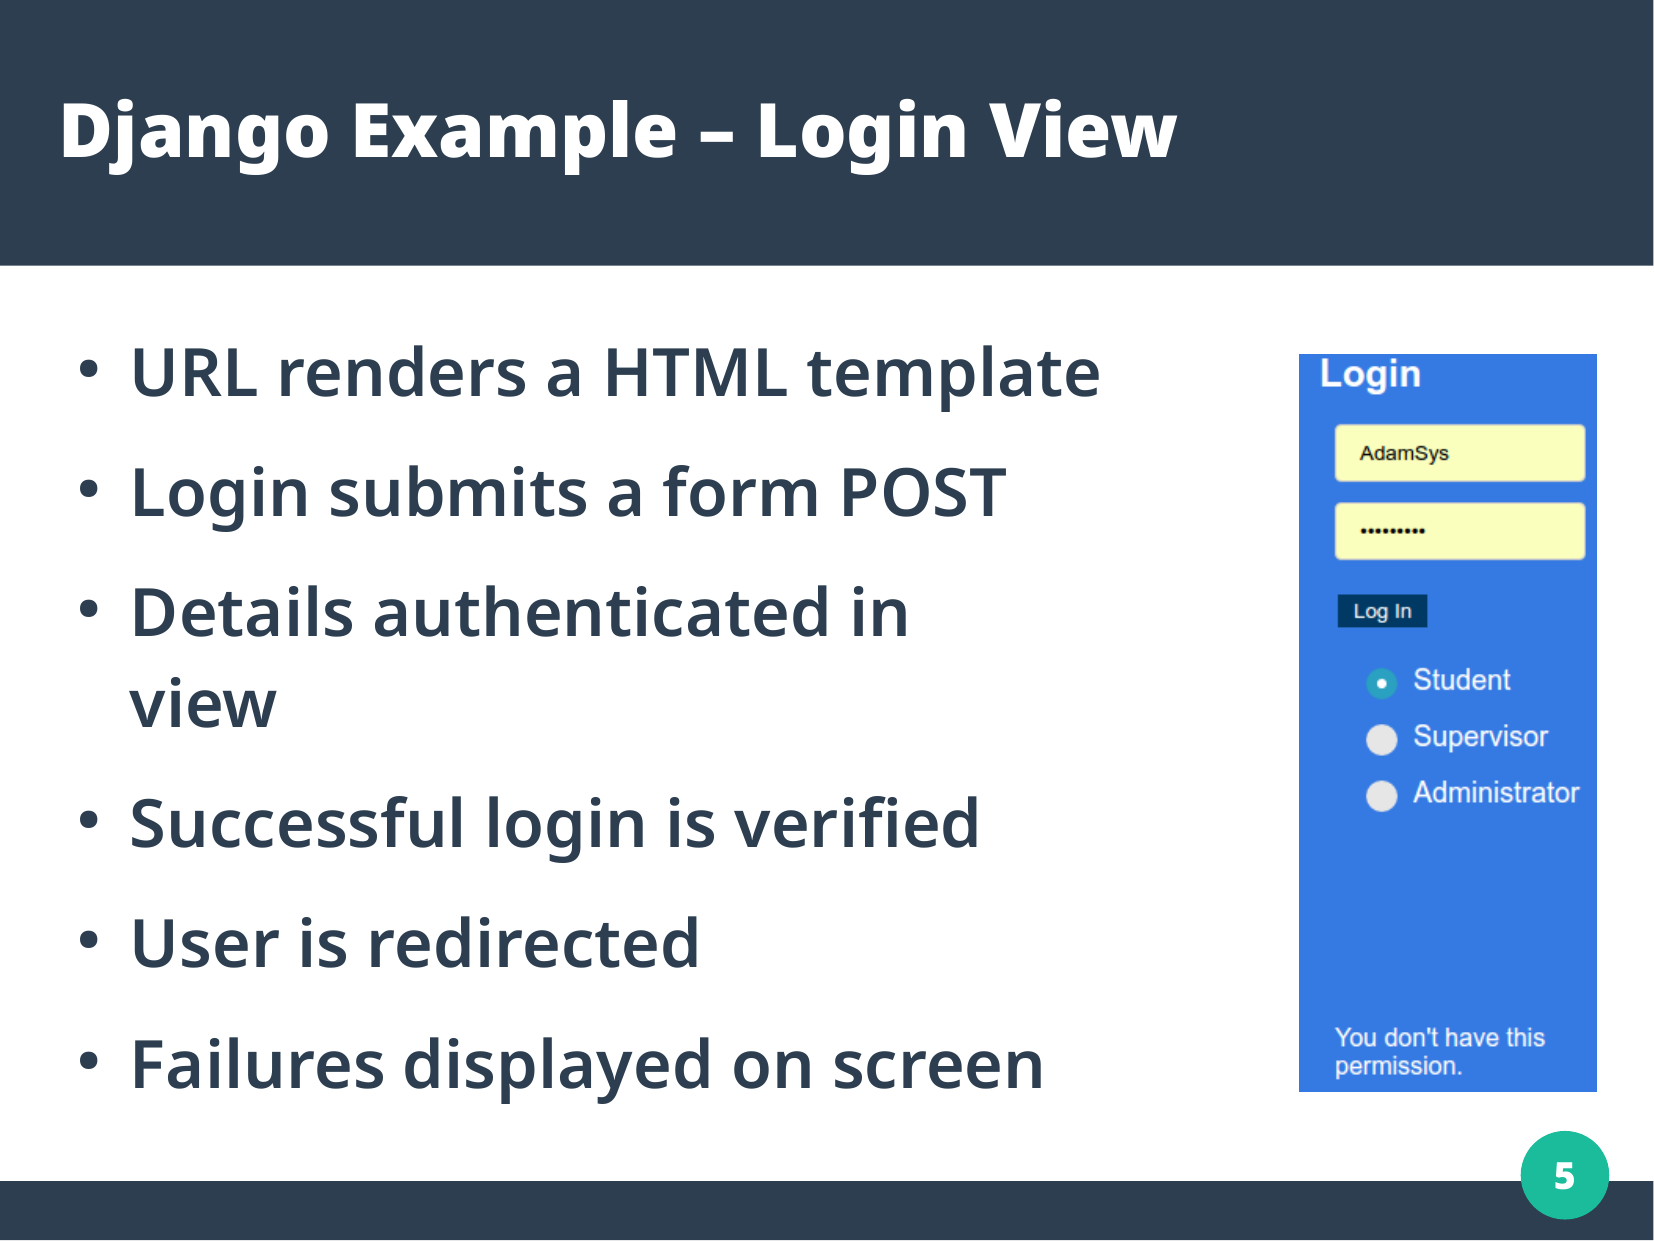

# Django Example – Login View
URL renders a HTML template
Login submits a form POST
Details authenticated in
view
Successful login is verified
User is redirected
Failures displayed on screen
5